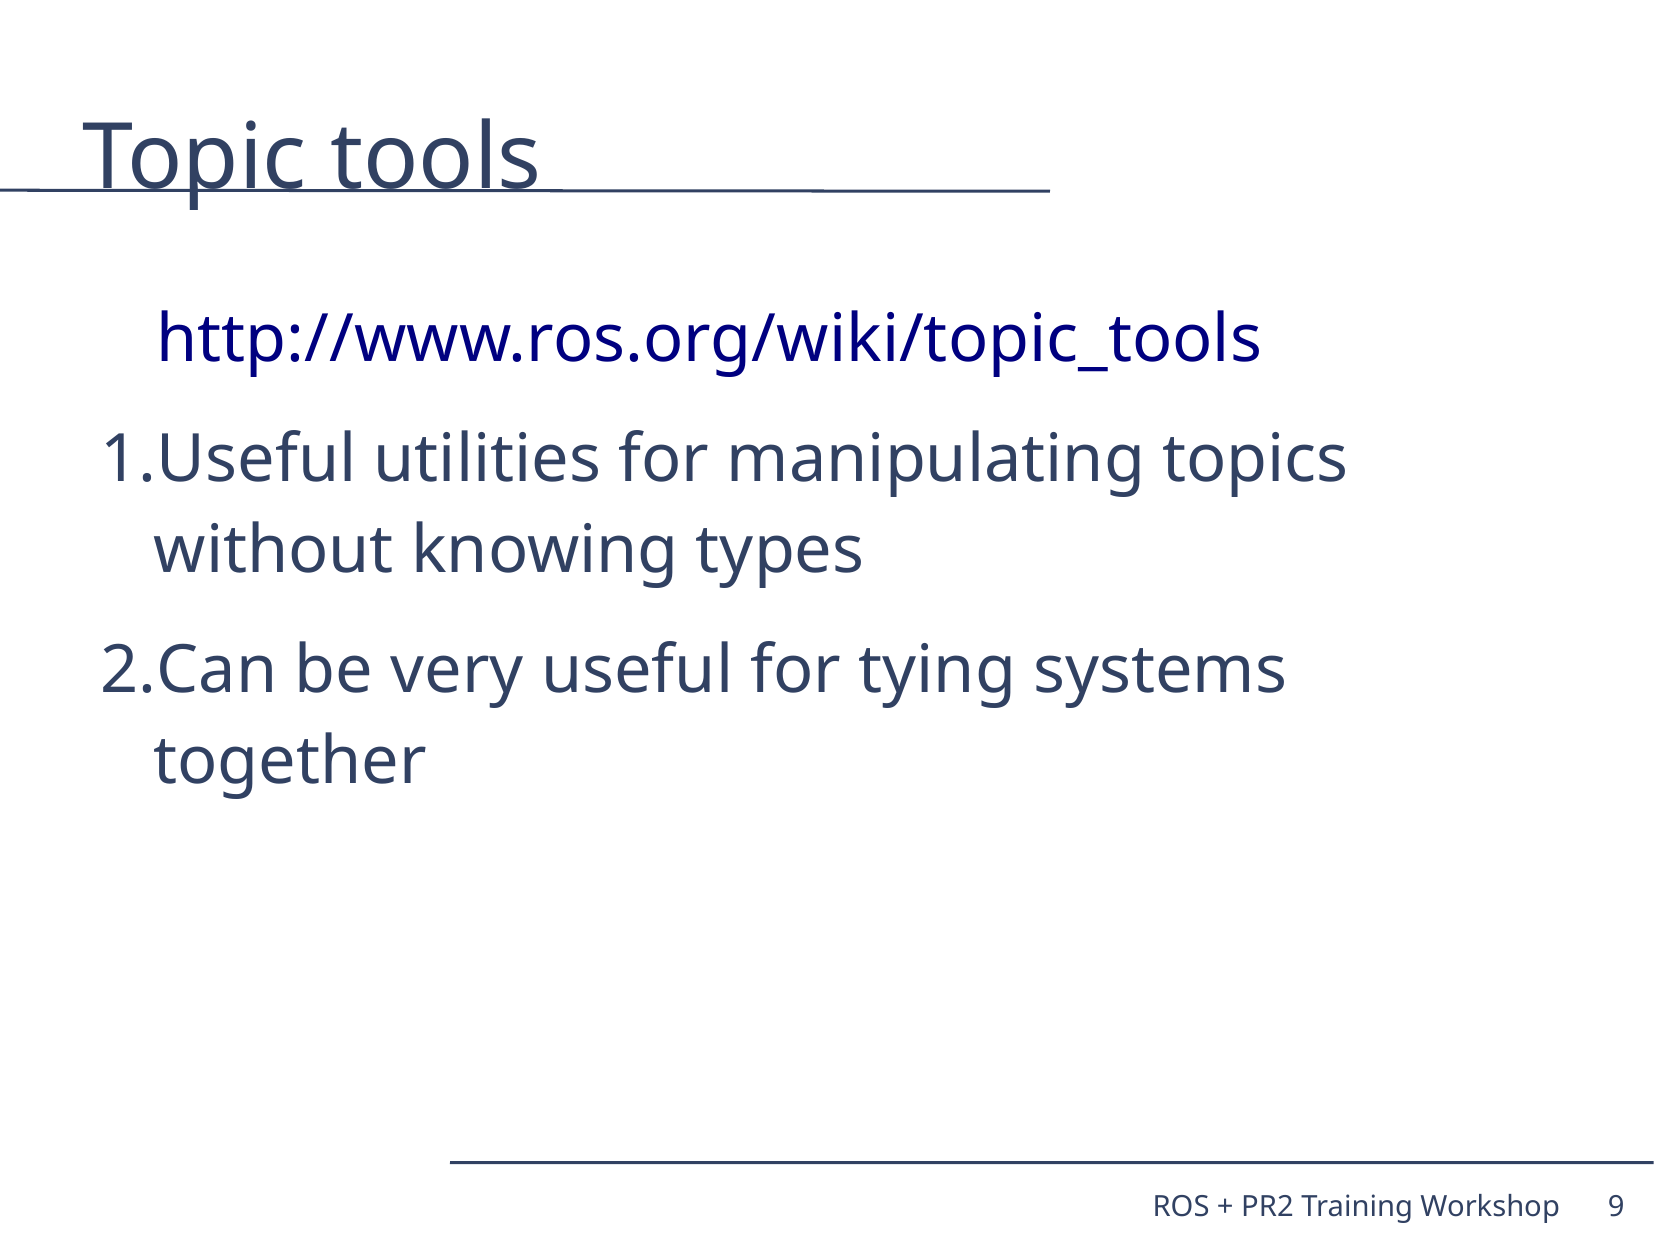

# Topic tools
http://www.ros.org/wiki/topic_tools
Useful utilities for manipulating topics without knowing types
Can be very useful for tying systems together